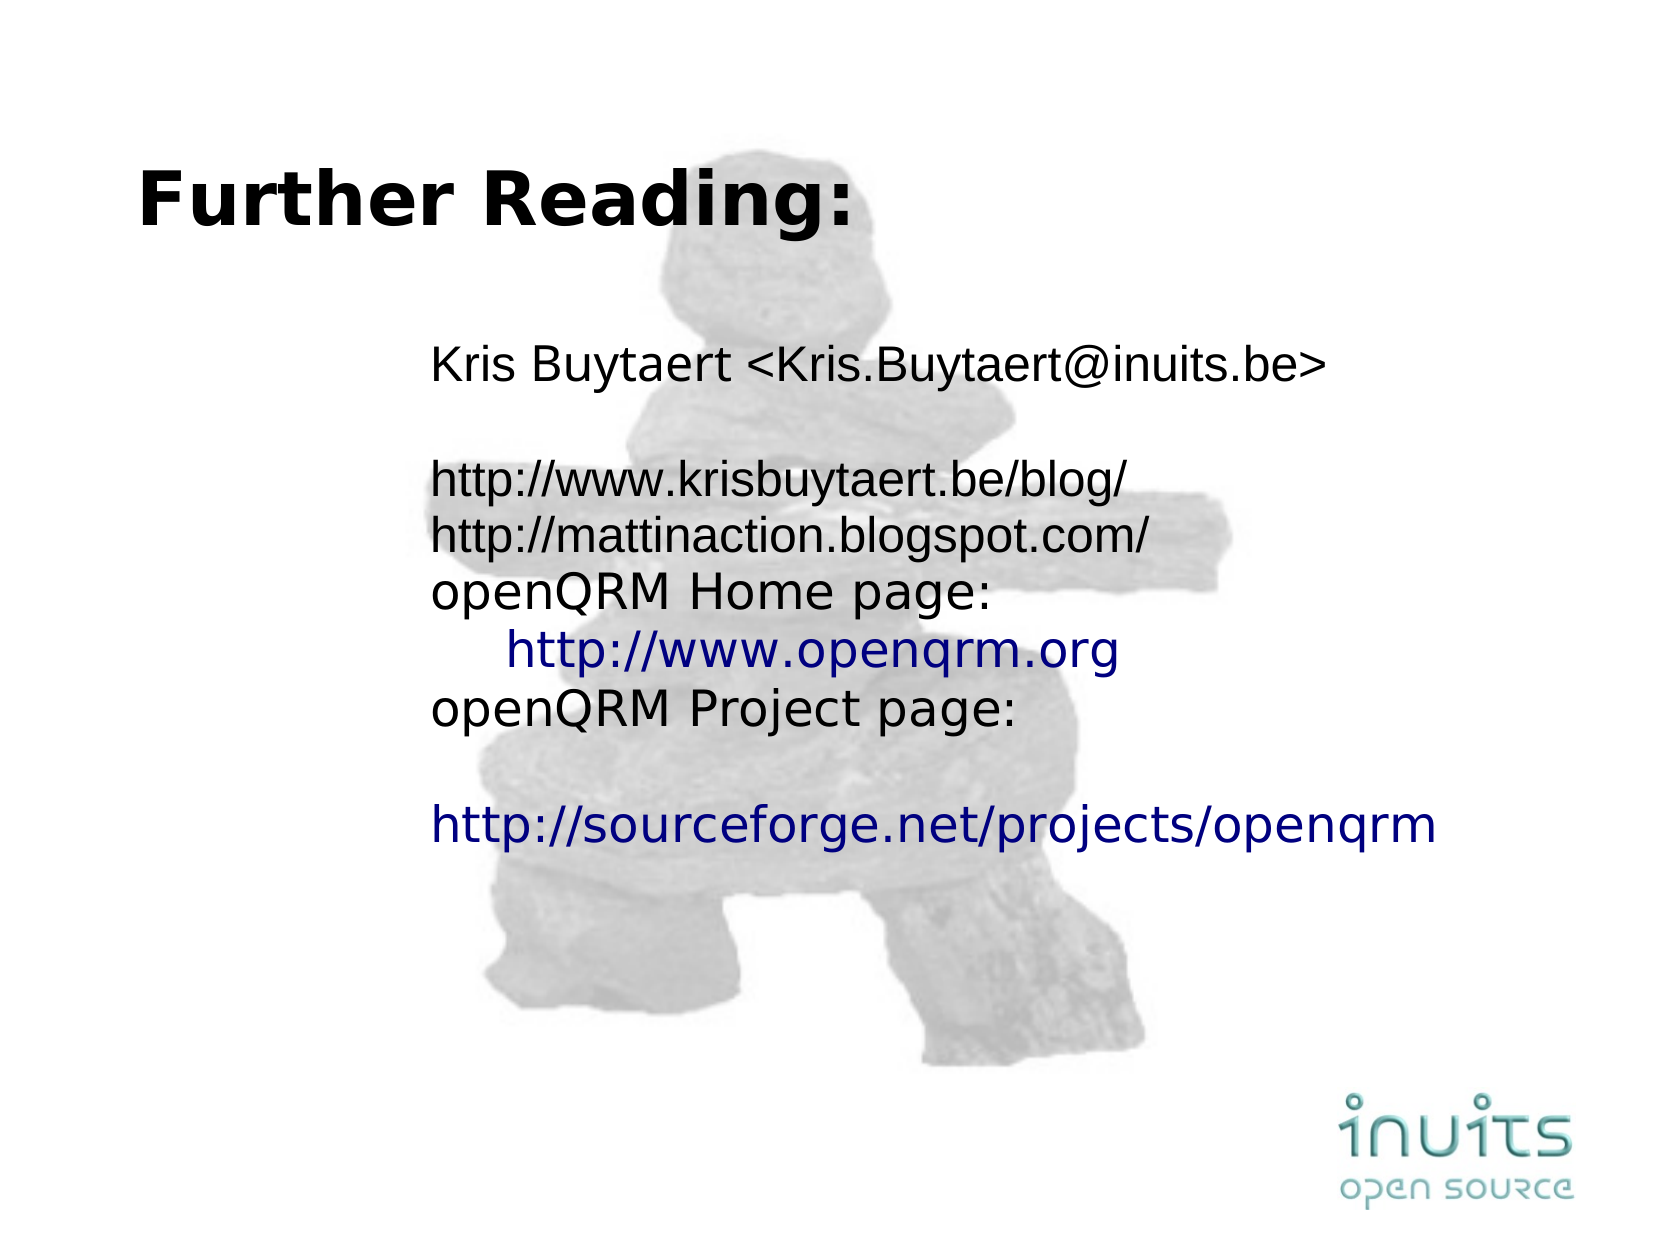

# Further Reading:
Kris Buytaert <Kris.Buytaert@inuits.be>
http://www.krisbuytaert.be/blog/
http://mattinaction.blogspot.com/
openQRM Home page:
	http://www.openqrm.org
openQRM Project page:
	http://sourceforge.net/projects/openqrm